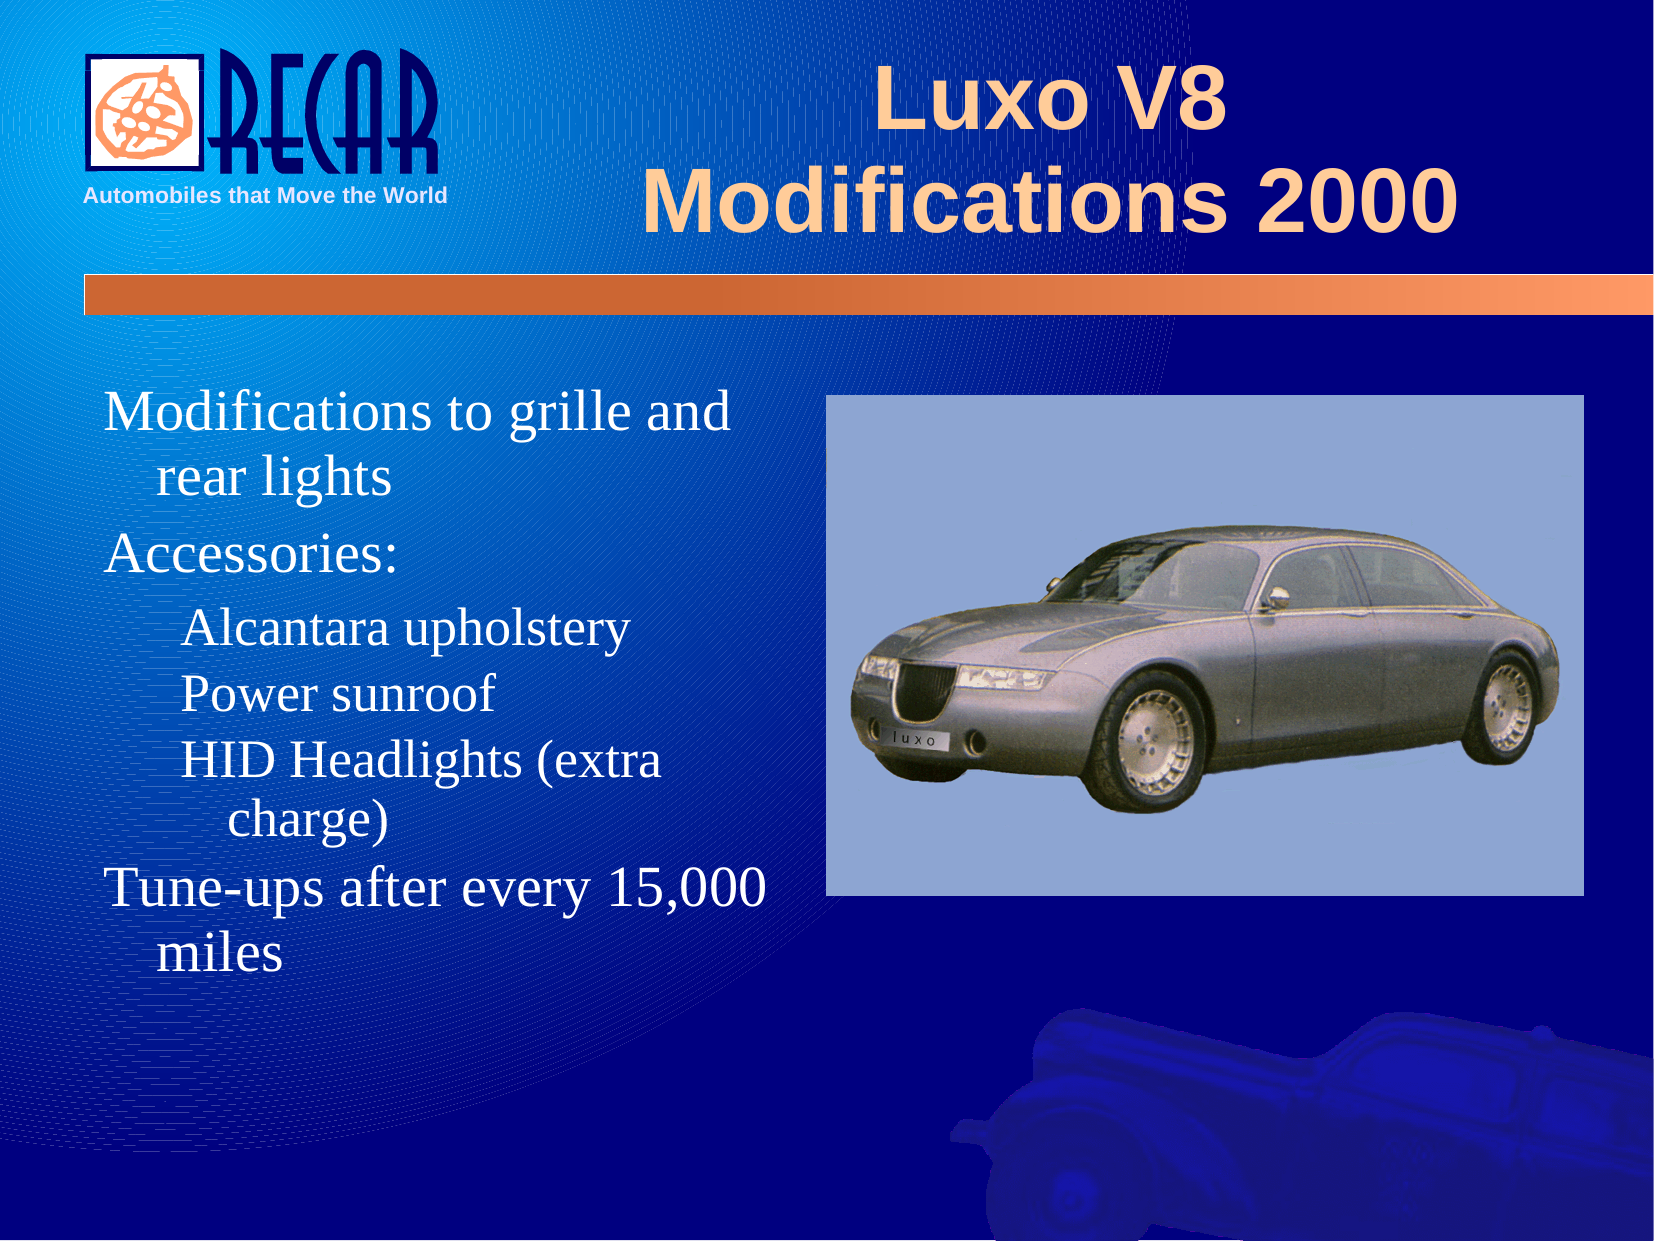

# Luxo V8 Modifications 2000
Modifications to grille and rear lights
Accessories:
Alcantara upholstery
Power sunroof
HID Headlights (extra charge)
Tune-ups after every 15,000 miles